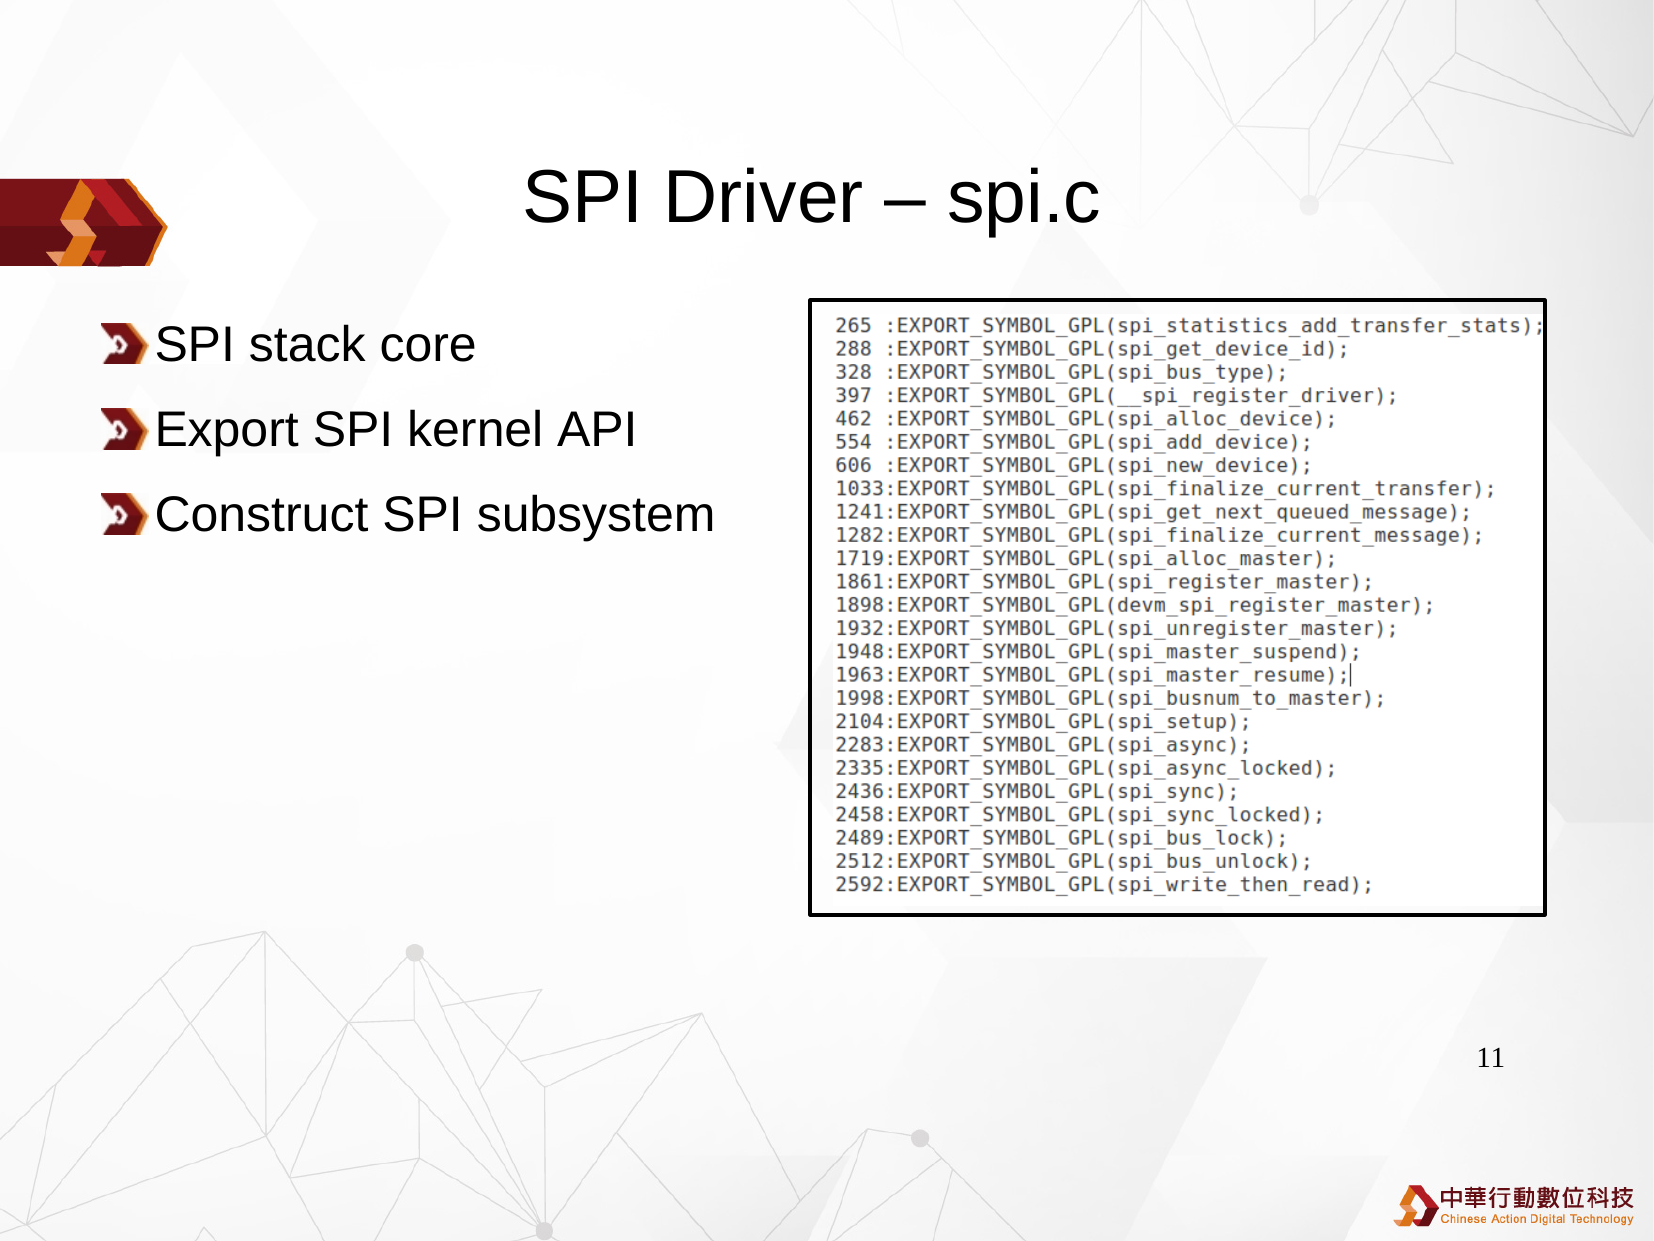

# SPI Driver – spi.c
SPI stack core
Export SPI kernel API
Construct SPI subsystem
11